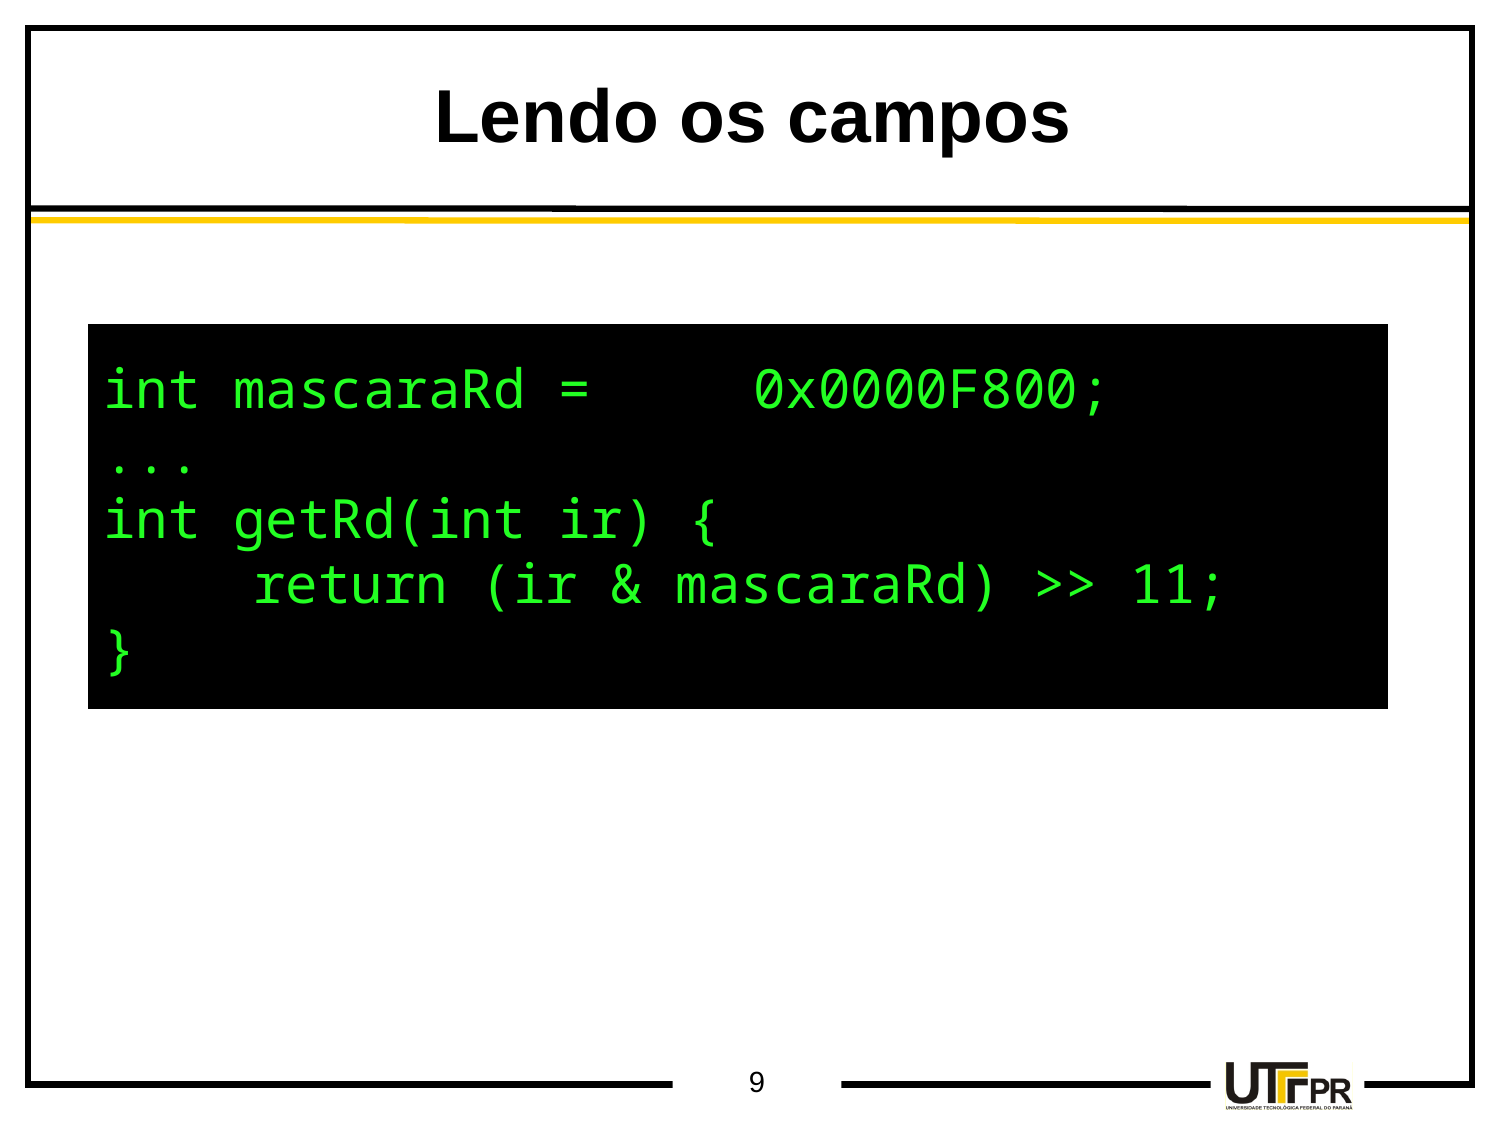

# Lendo os campos
int mascaraRd = 0x0000F800;
...
int getRd(int ir) {
	return (ir & mascaraRd) >> 11;
}